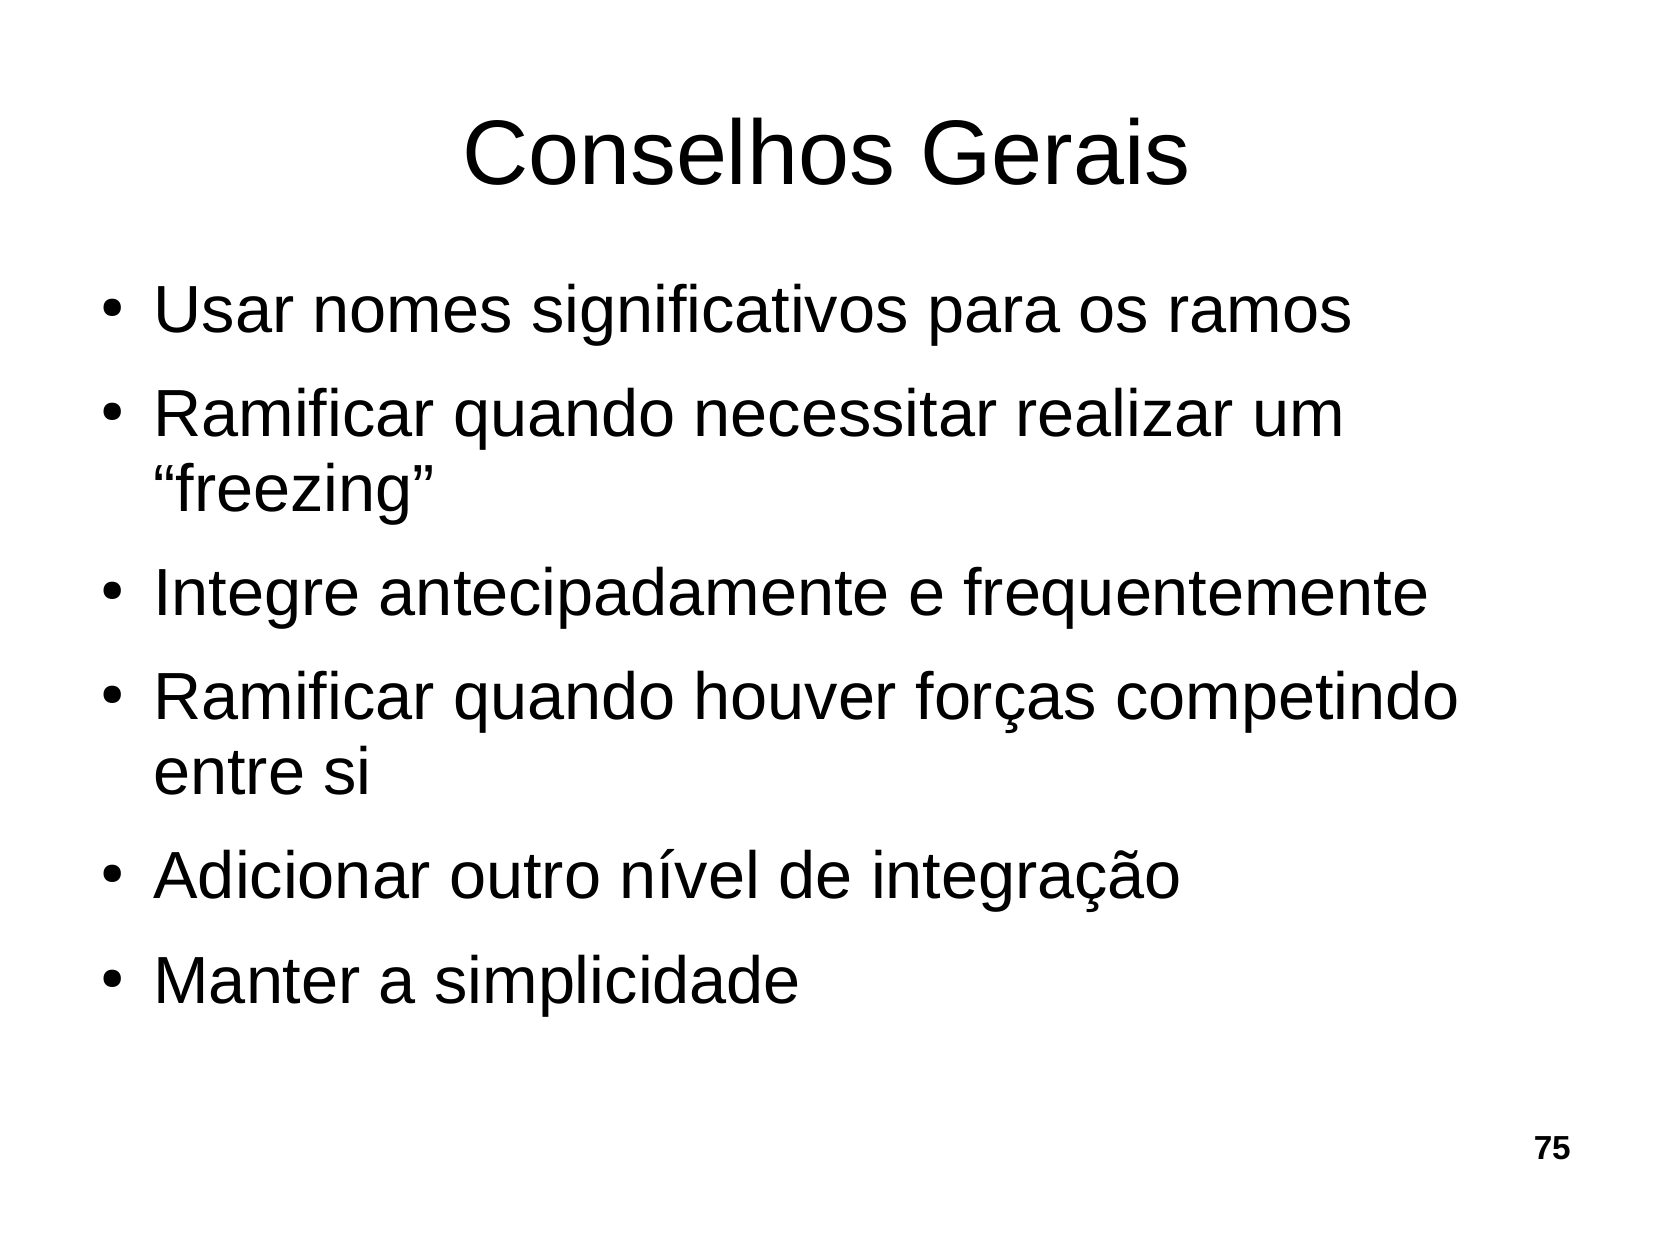

# Conselhos Gerais
Usar nomes significativos para os ramos
Ramificar quando necessitar realizar um “freezing”
Integre antecipadamente e frequentemente
Ramificar quando houver forças competindo entre si
Adicionar outro nível de integração
Manter a simplicidade
75